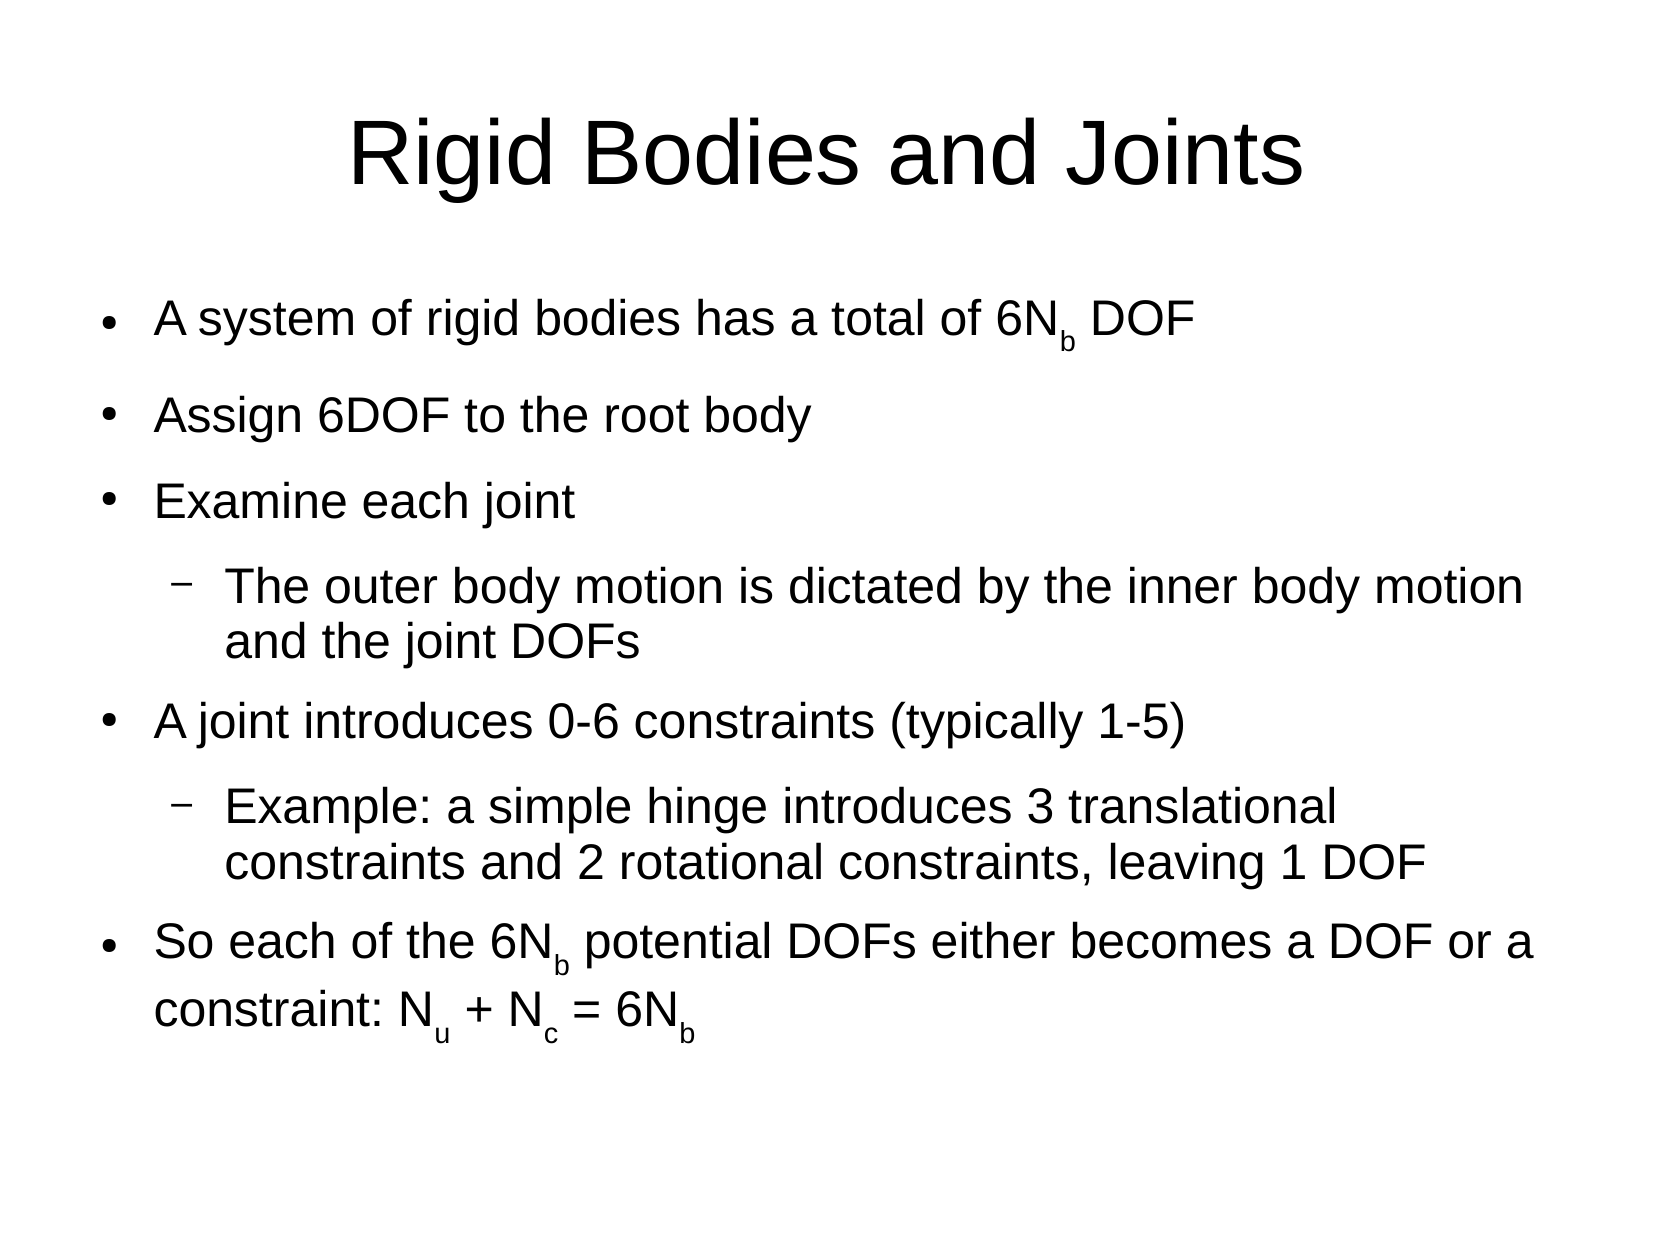

# Rigid Bodies and Joints
A system of rigid bodies has a total of 6Nb DOF
Assign 6DOF to the root body
Examine each joint
The outer body motion is dictated by the inner body motion and the joint DOFs
A joint introduces 0-6 constraints (typically 1-5)
Example: a simple hinge introduces 3 translational constraints and 2 rotational constraints, leaving 1 DOF
So each of the 6Nb potential DOFs either becomes a DOF or a constraint: Nu + Nc = 6Nb